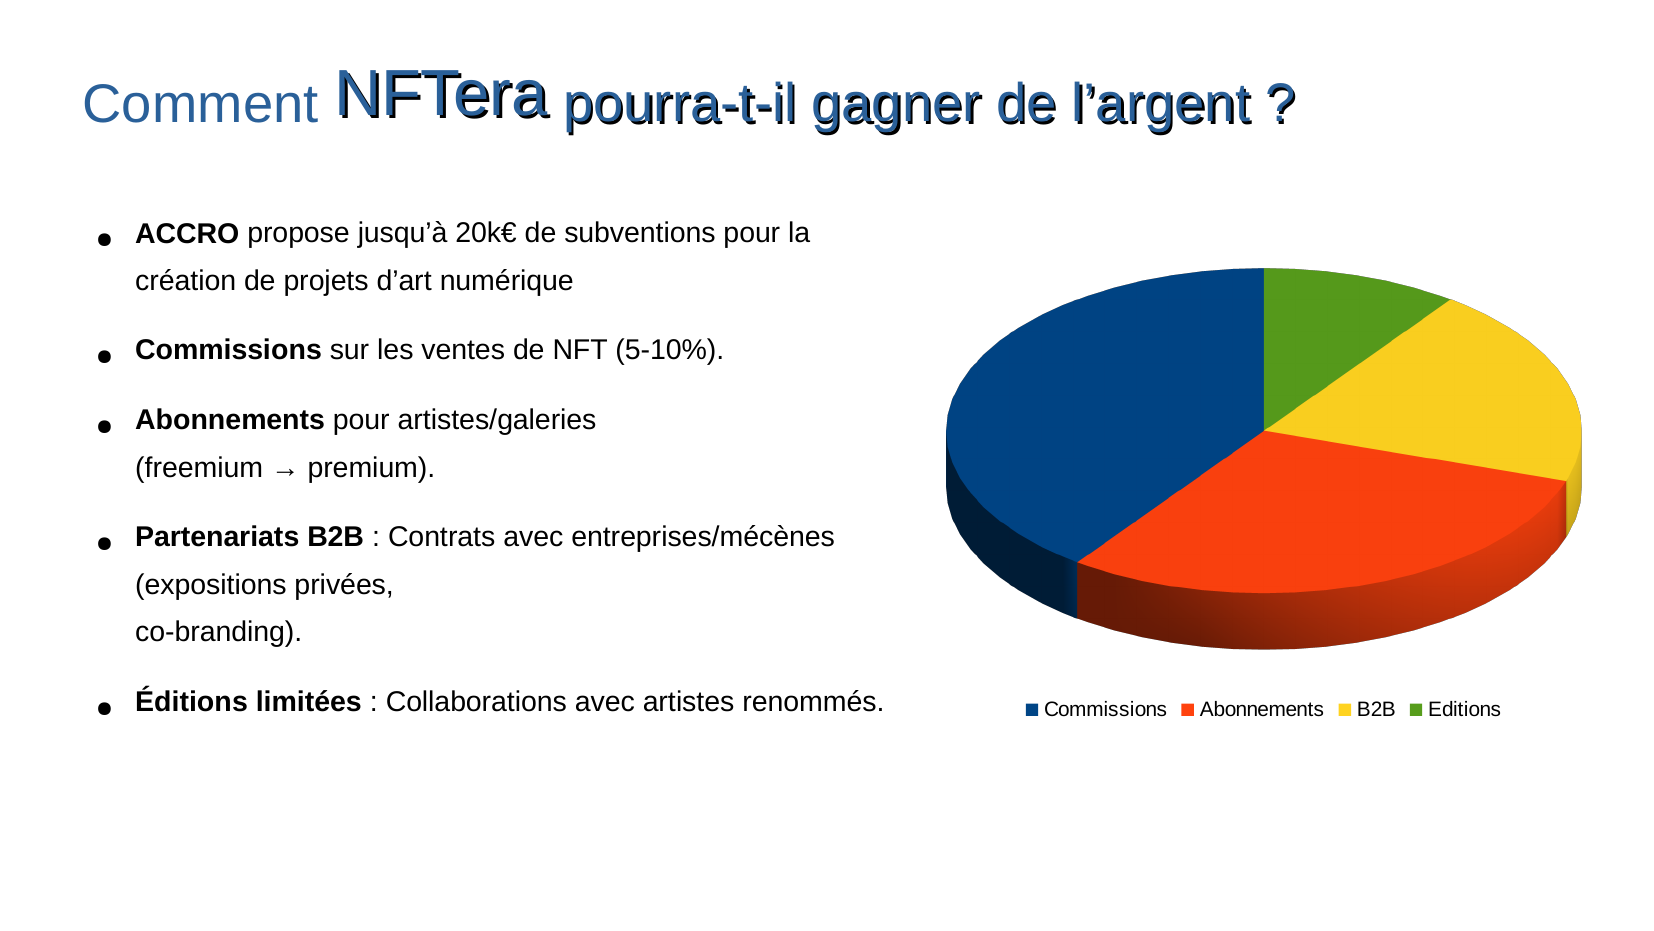

# Comment NFTera pourra-t-il gagner de l’argent ?
ACCRO propose jusqu’à 20k€ de subventions pour la création de projets d’art numérique
Commissions sur les ventes de NFT (5-10%).
Abonnements pour artistes/galeries
(freemium → premium).
Partenariats B2B : Contrats avec entreprises/mécènes (expositions privées,
co-branding).
Éditions limitées : Collaborations avec artistes renommés.
[unsupported chart]